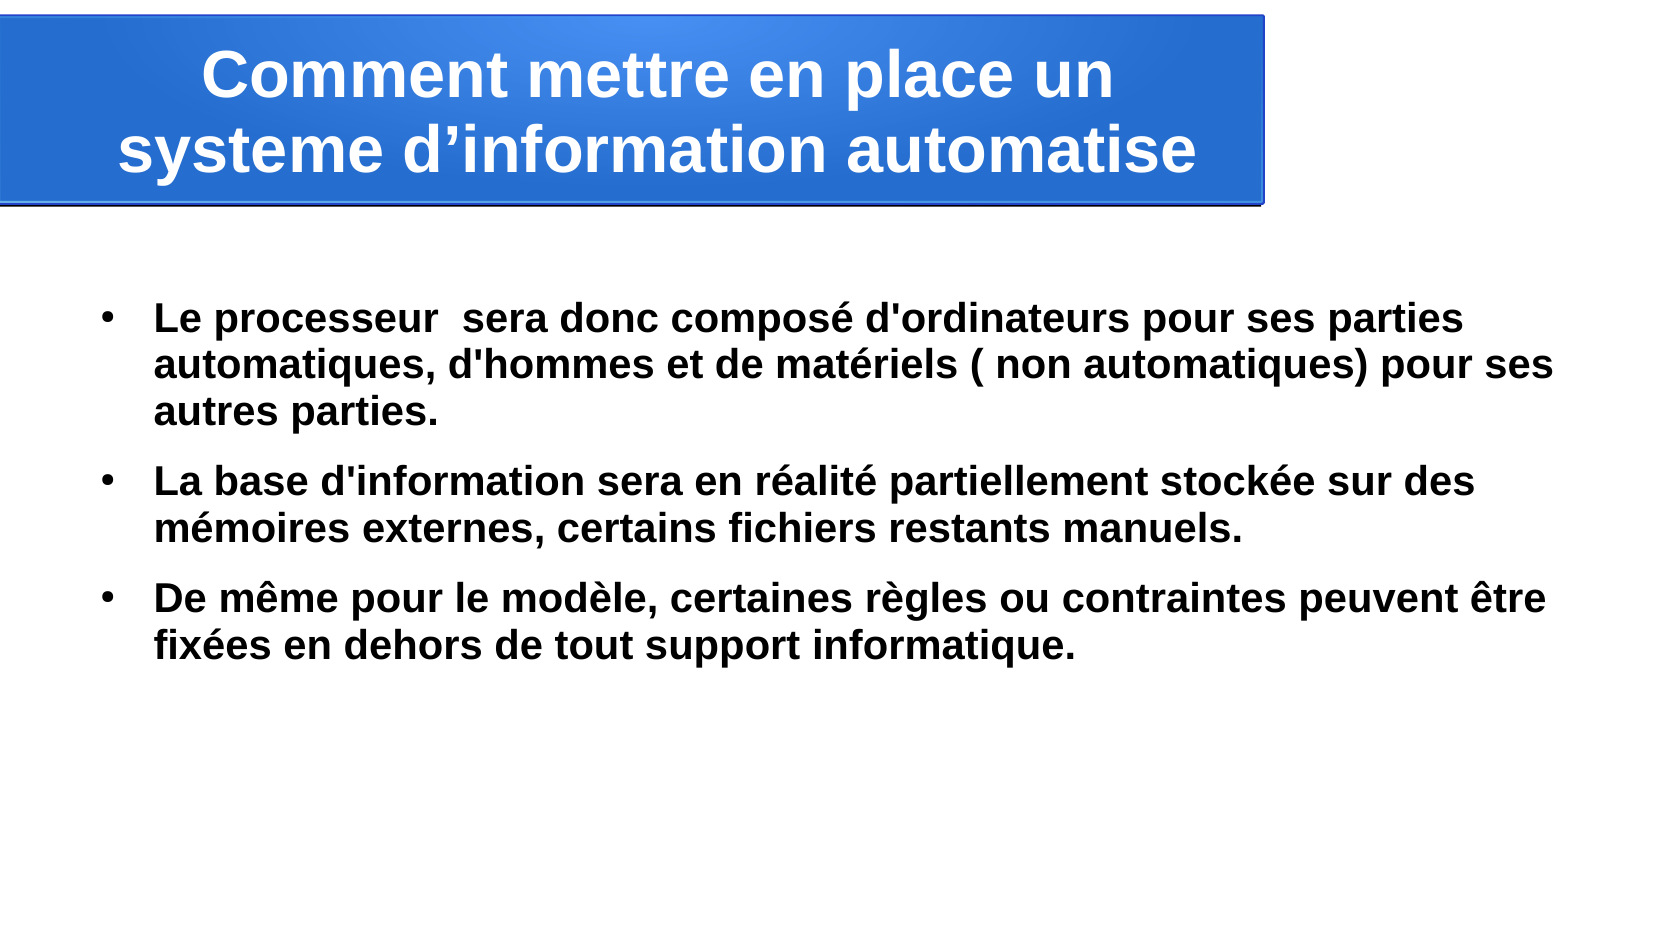

# Comment mettre en place un systeme d’information automatise
Le processeur sera donc composé d'ordinateurs pour ses parties automatiques, d'hommes et de matériels ( non automatiques) pour ses autres parties.
La base d'information sera en réalité partiellement stockée sur des mémoires externes, certains fichiers restants manuels.
De même pour le modèle, certaines règles ou contraintes peuvent être fixées en dehors de tout support informatique.